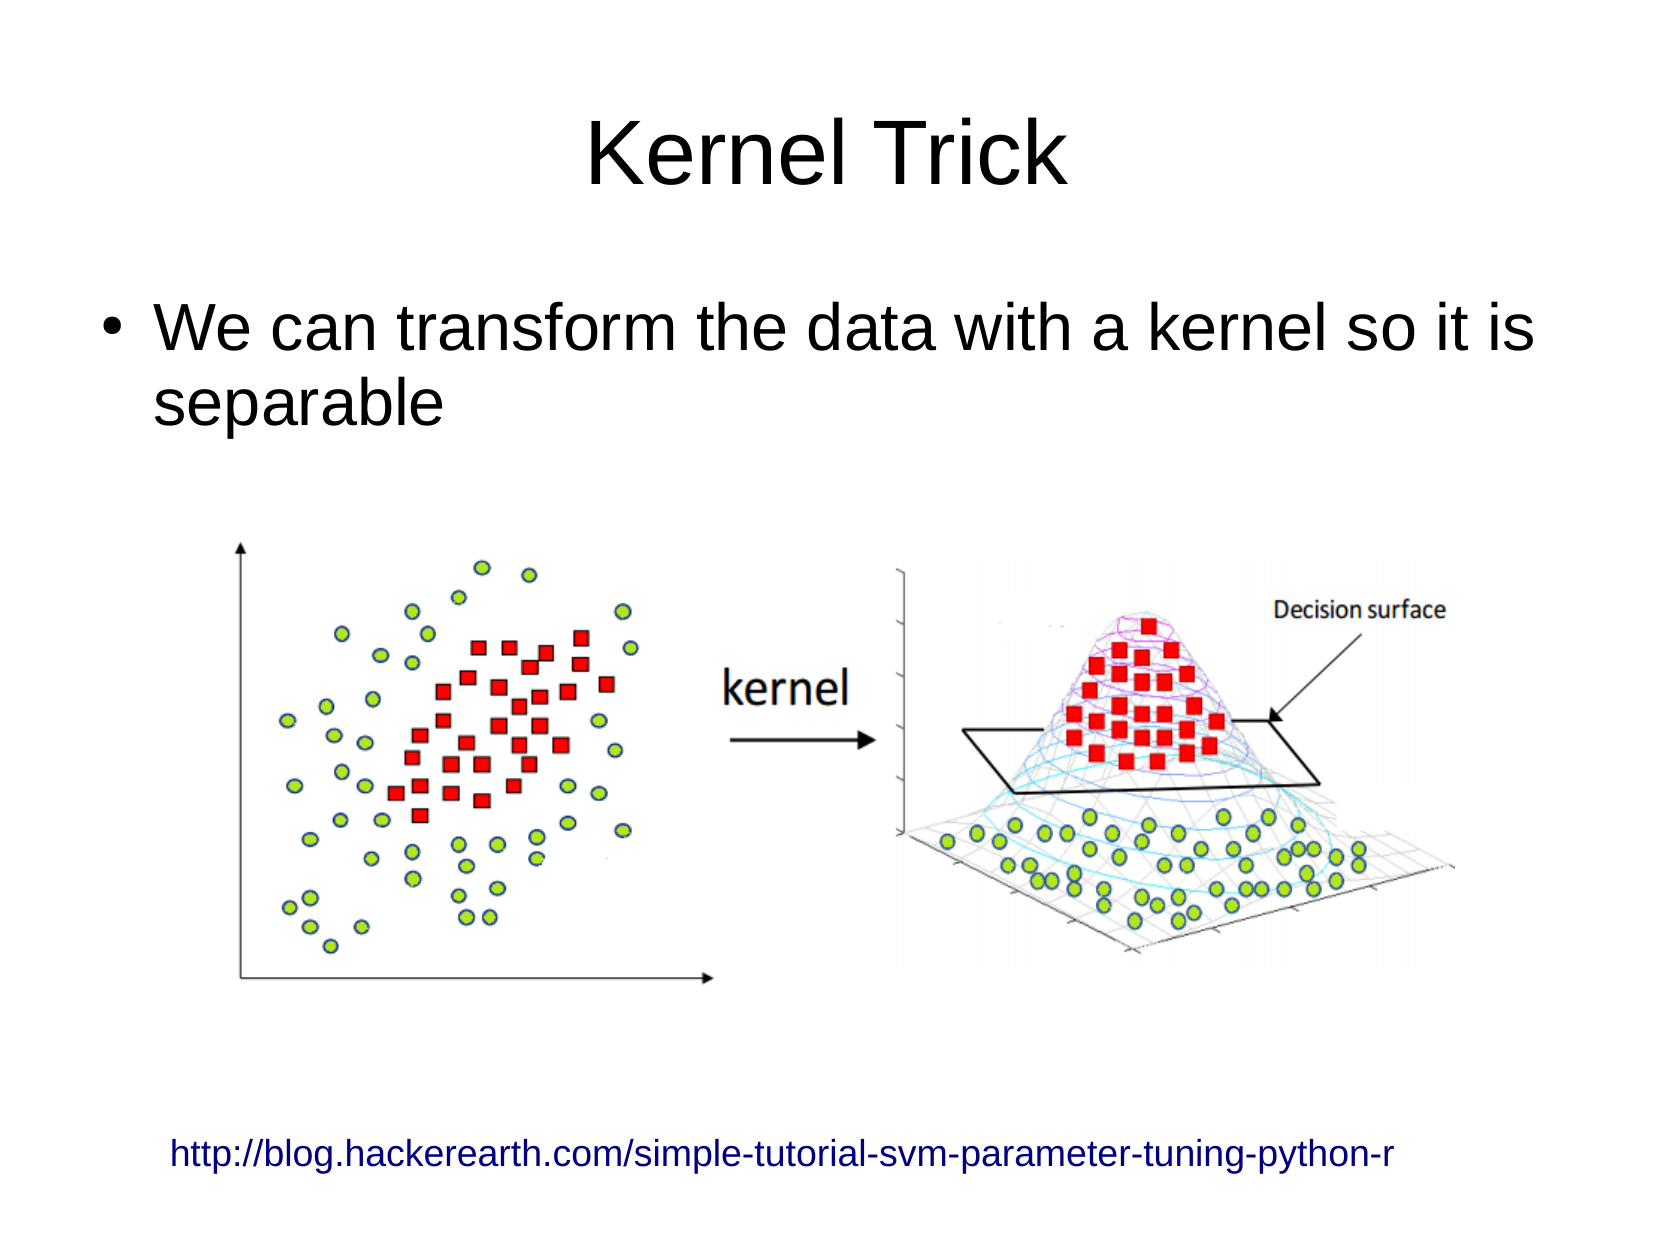

# Kernel Trick
We can transform the data with a kernel so it is separable
http://blog.hackerearth.com/simple-tutorial-svm-parameter-tuning-python-r